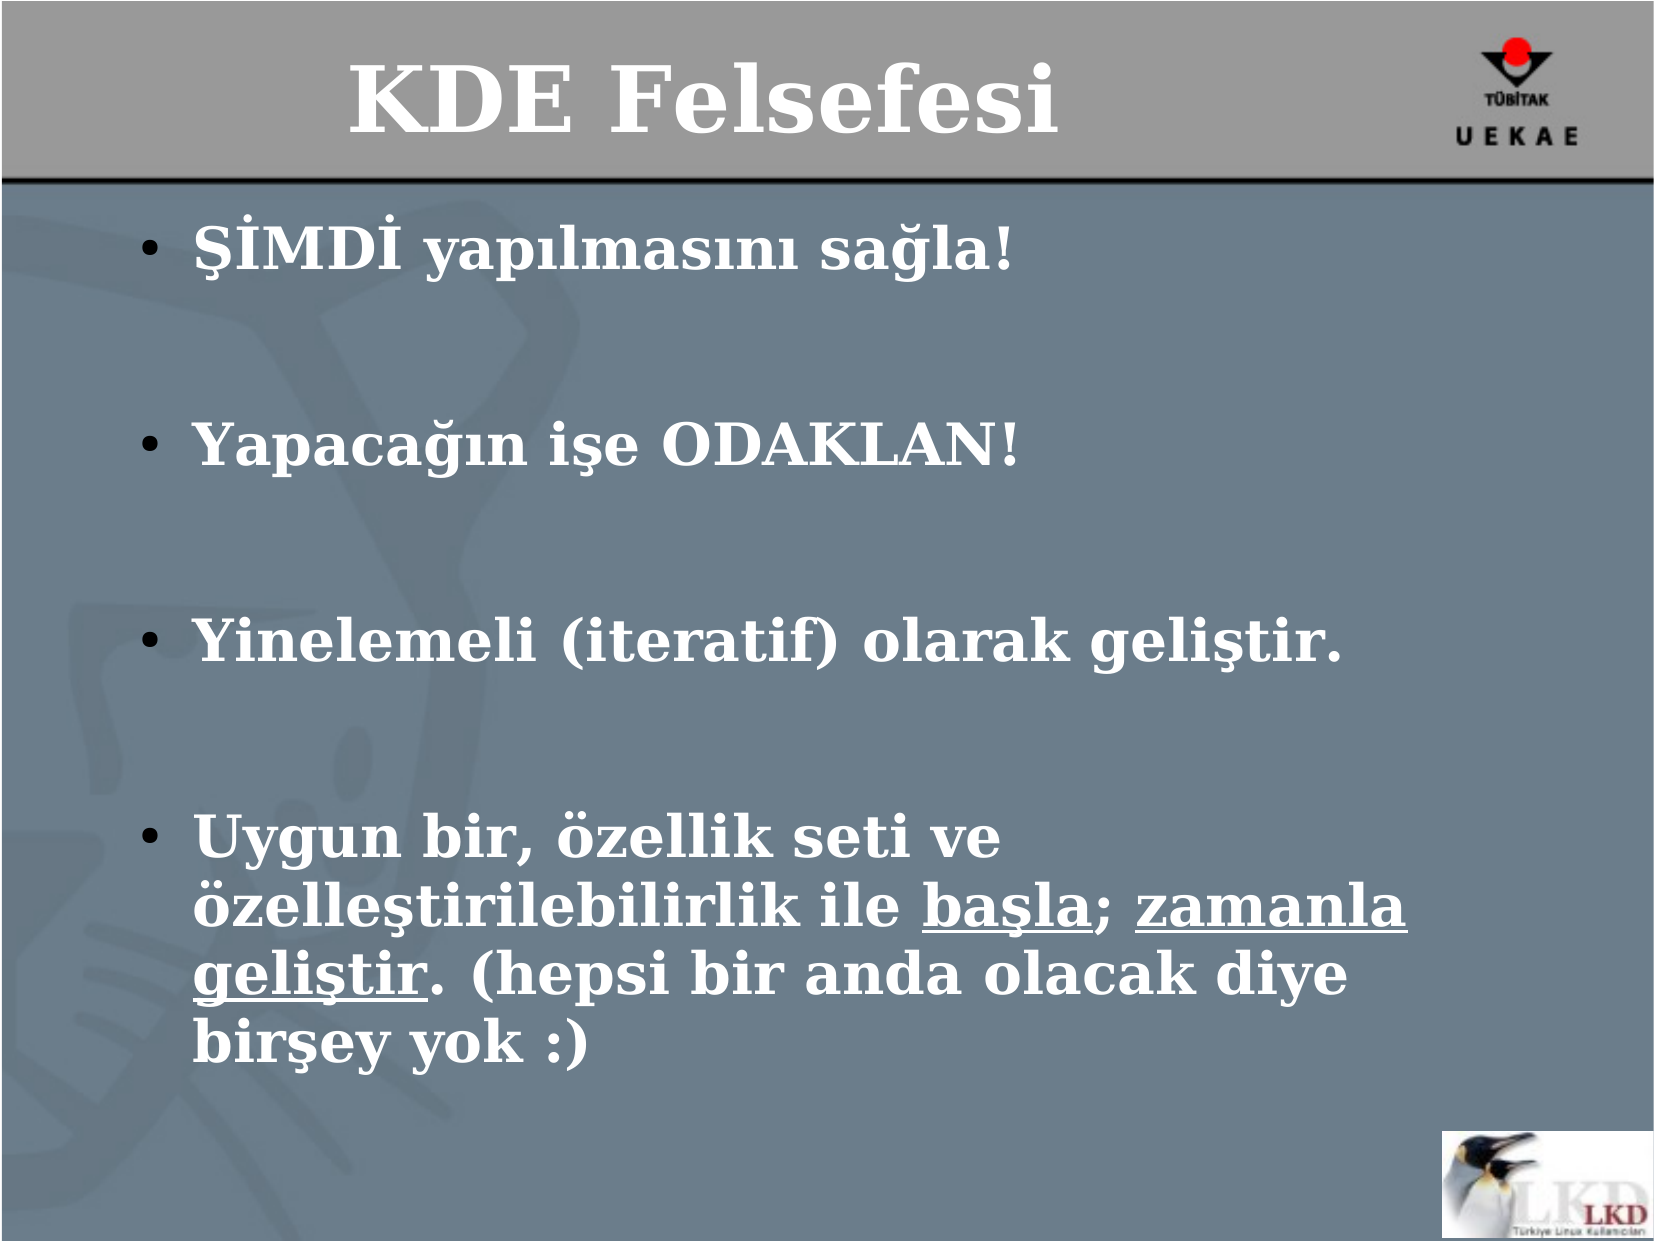

# KDE Felsefesi
ŞİMDİ yapılmasını sağla!
Yapacağın işe ODAKLAN!
Yinelemeli (iteratif) olarak geliştir.
Uygun bir, özellik seti ve özelleştirilebilirlik ile başla; zamanla geliştir. (hepsi bir anda olacak diye birşey yok :)